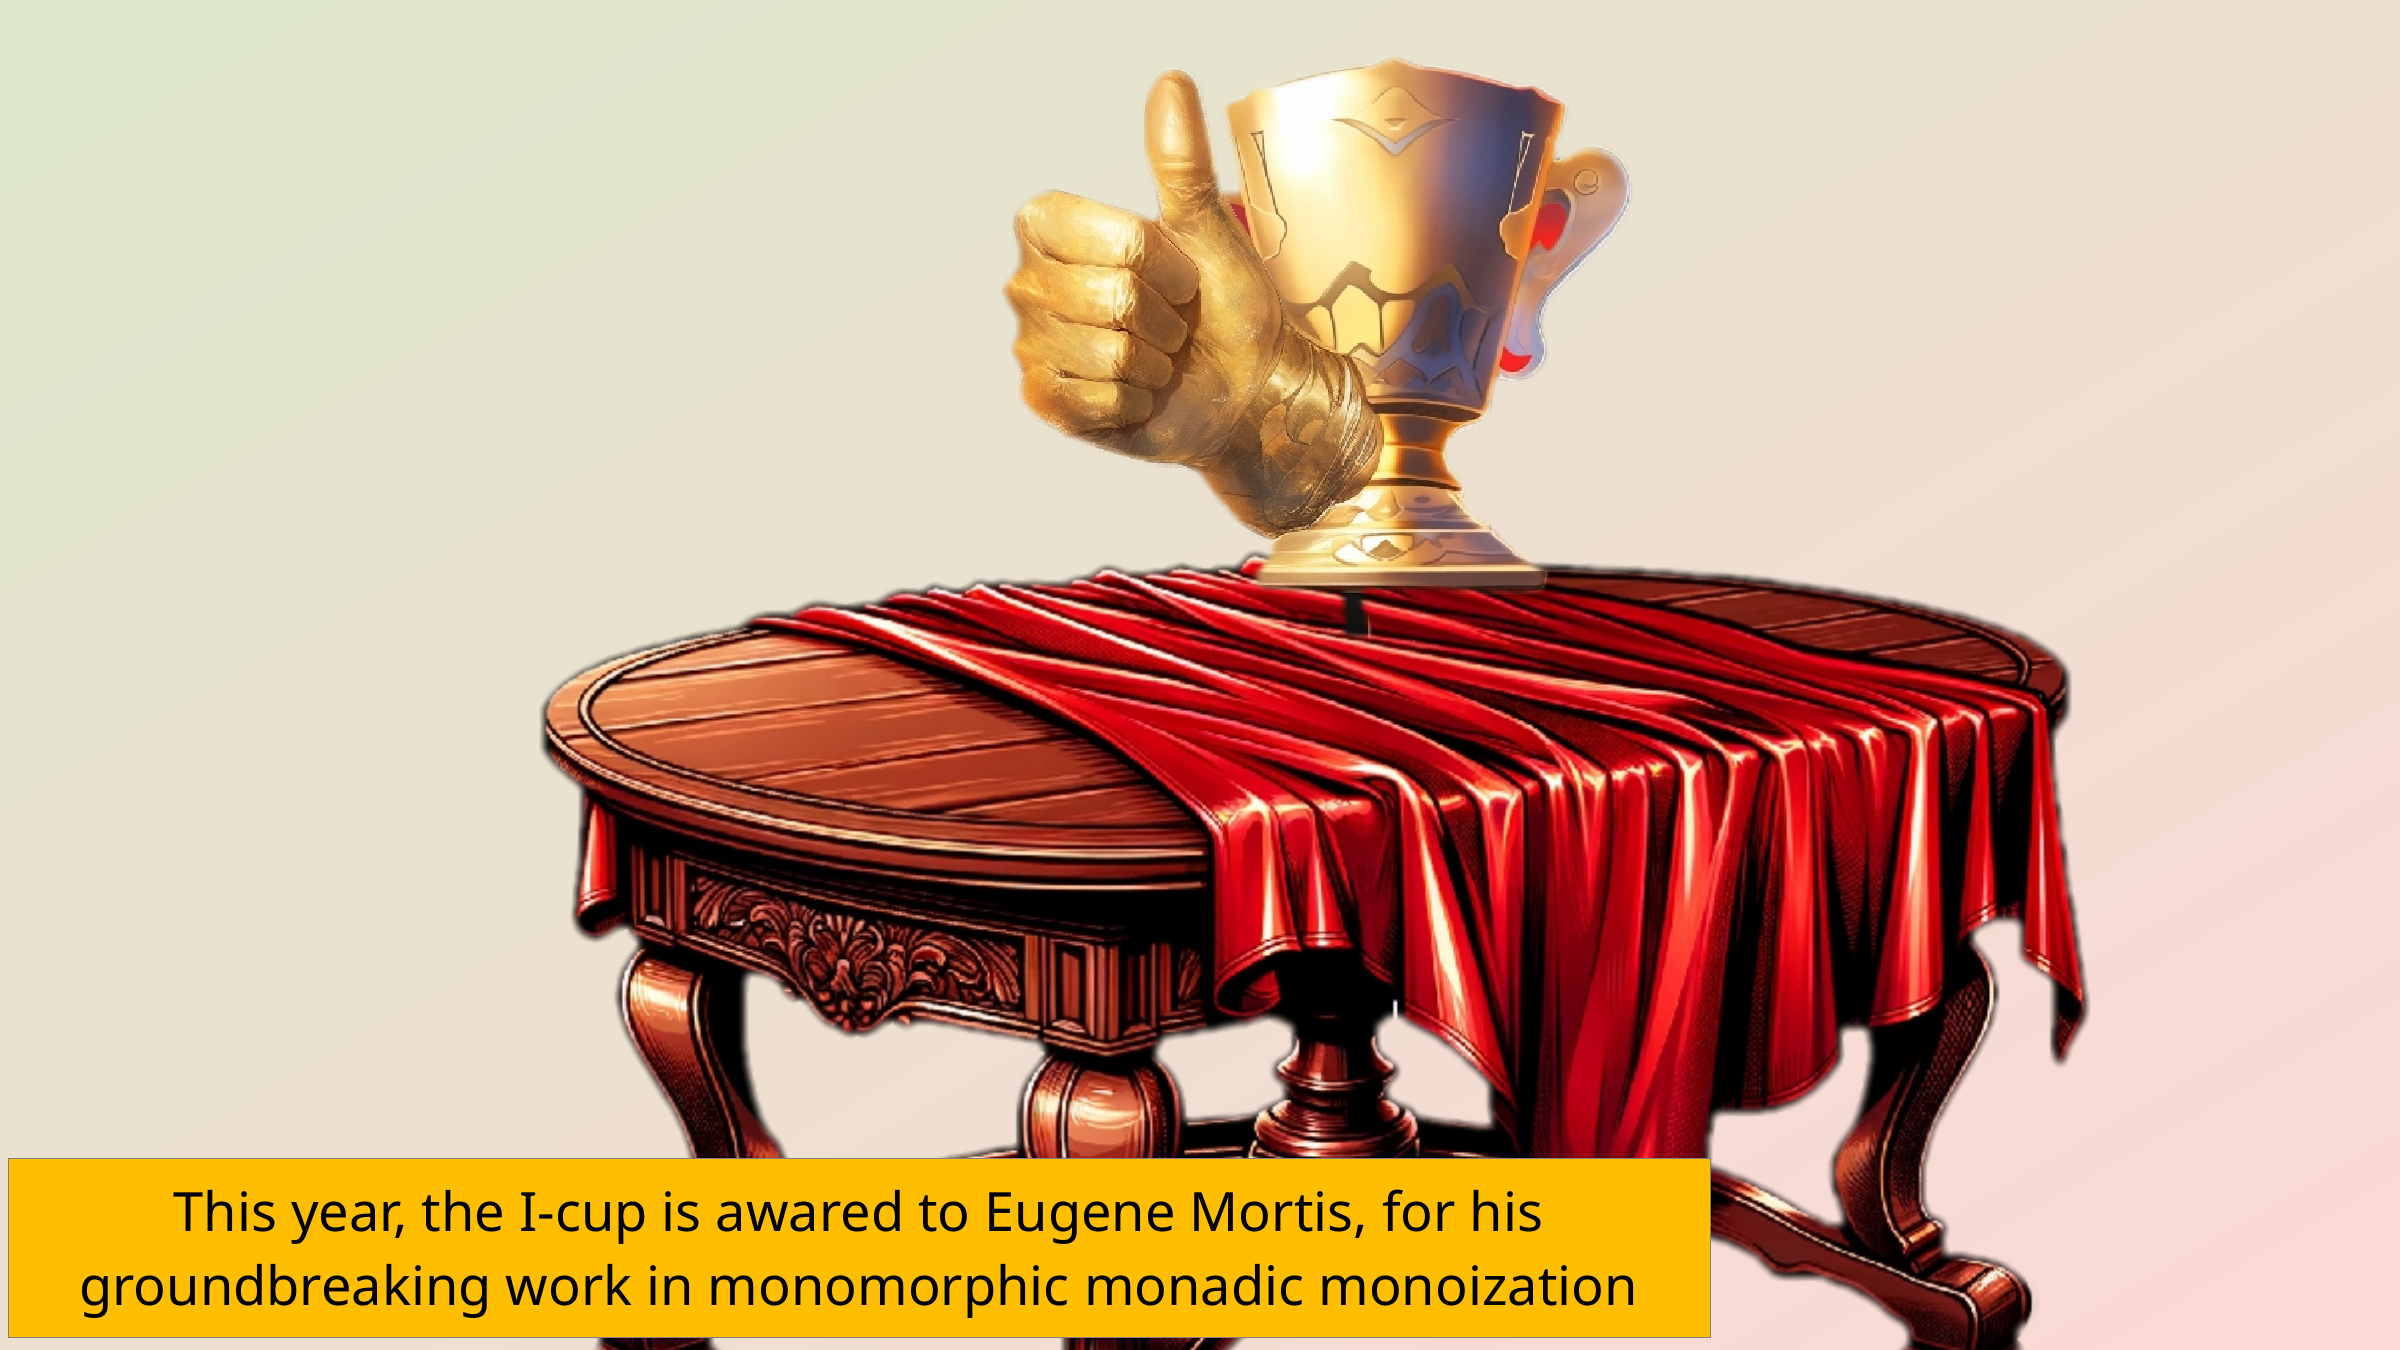

This year, the I-cup is awared to Eugene Mortis, for his
groundbreaking work in monomorphic monadic monoization